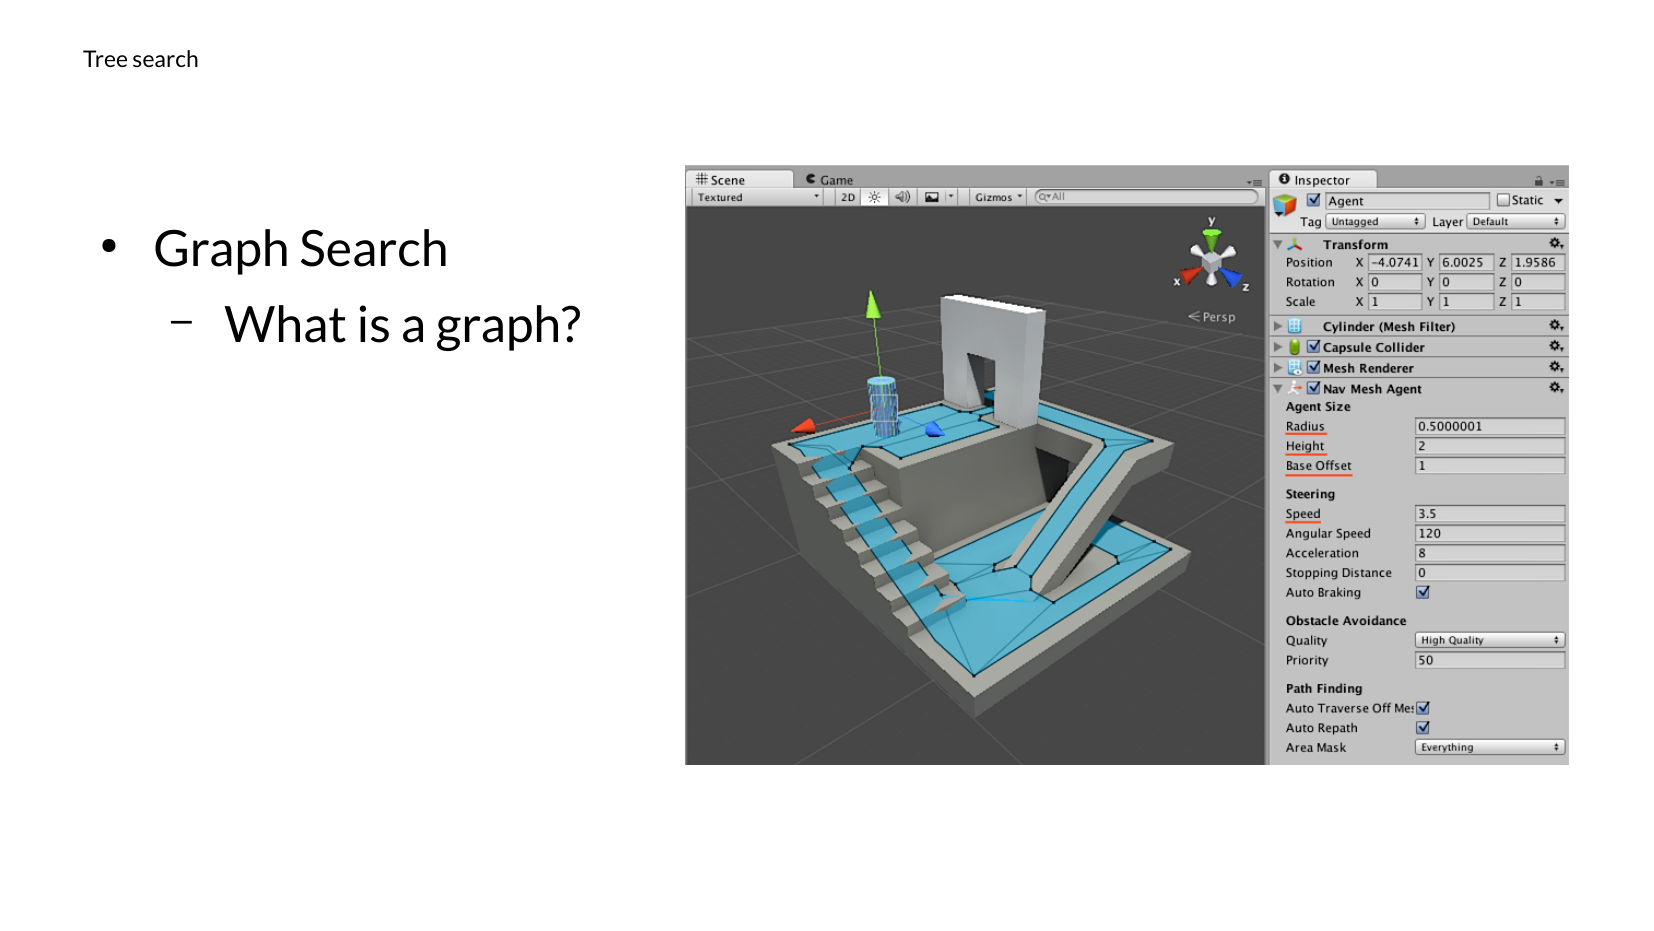

# Tree search
Graph Search
What is a graph?